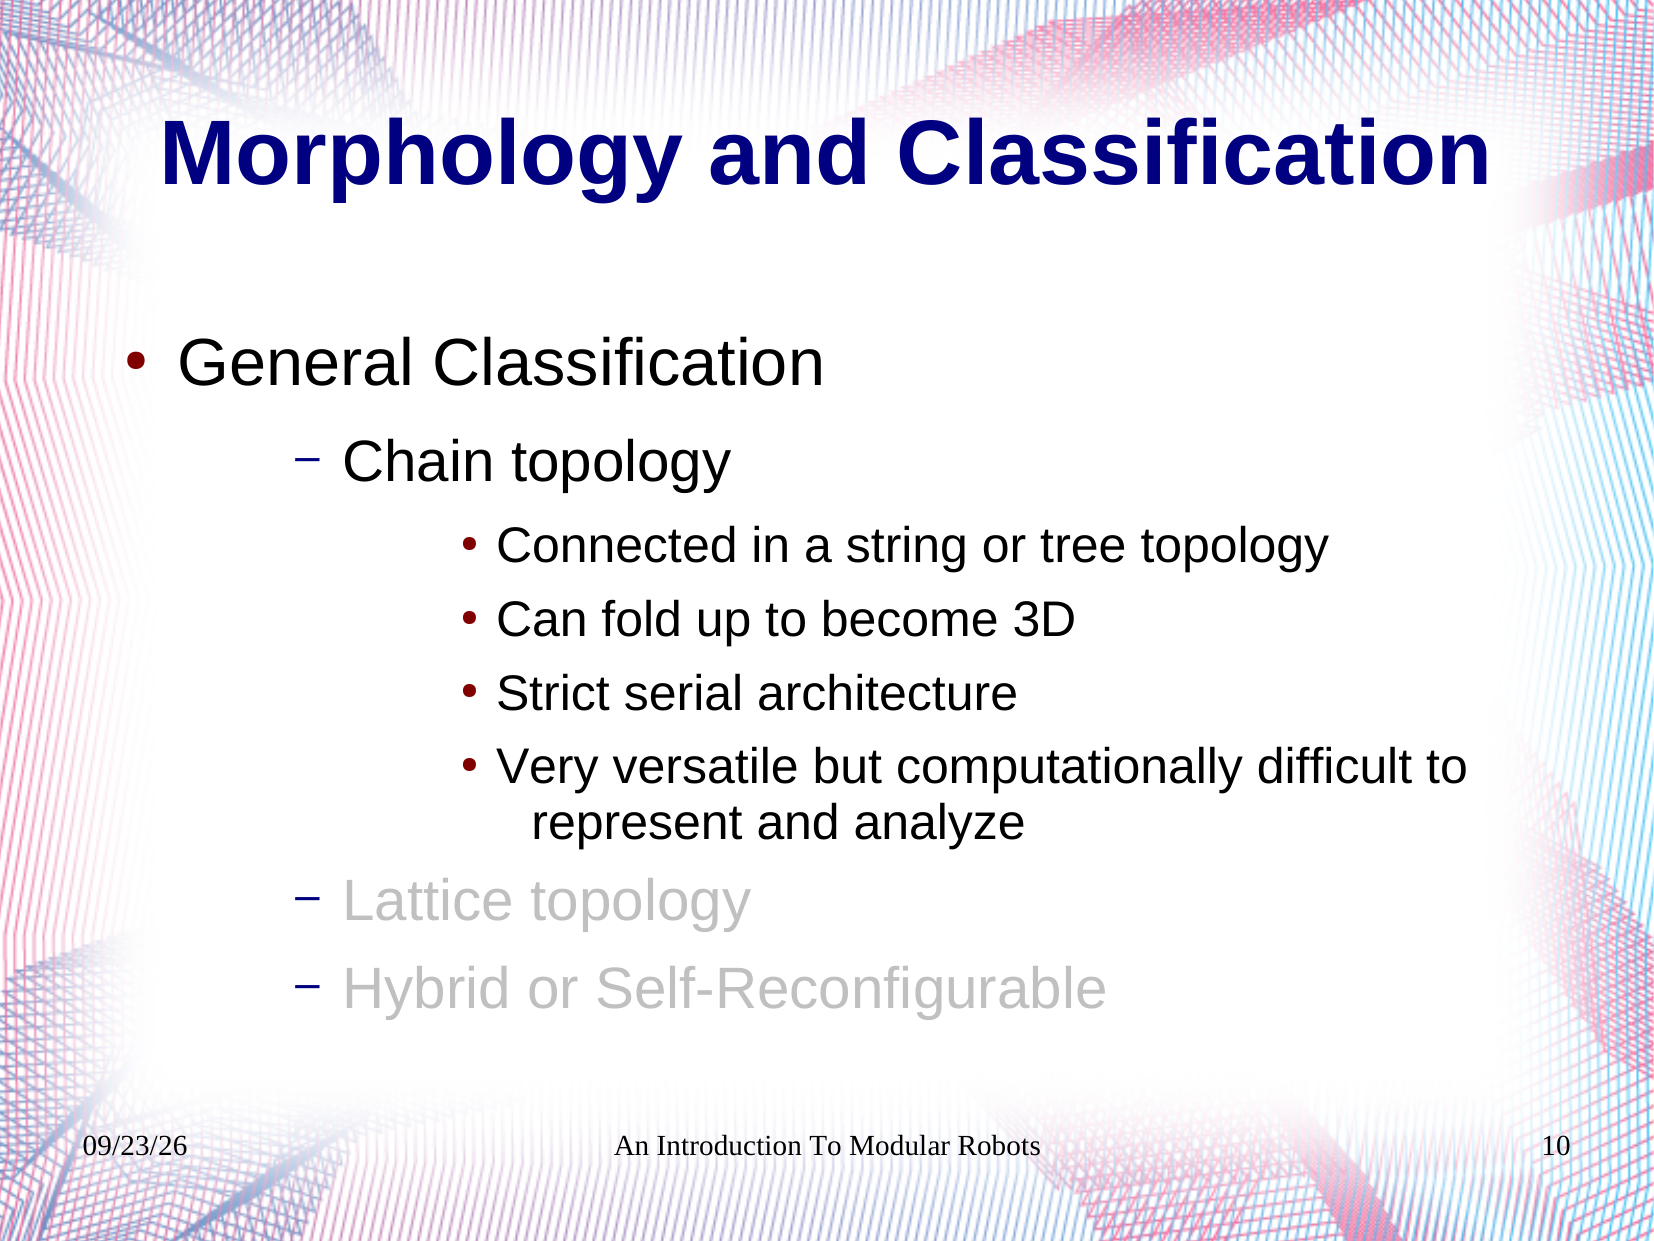

# Morphology and Classification
General Classification
Chain topology
Connected in a string or tree topology
Can fold up to become 3D
Strict serial architecture
Very versatile but computationally difficult to represent and analyze
Lattice topology
Hybrid or Self-Reconfigurable
An Introduction To Modular Robots
10